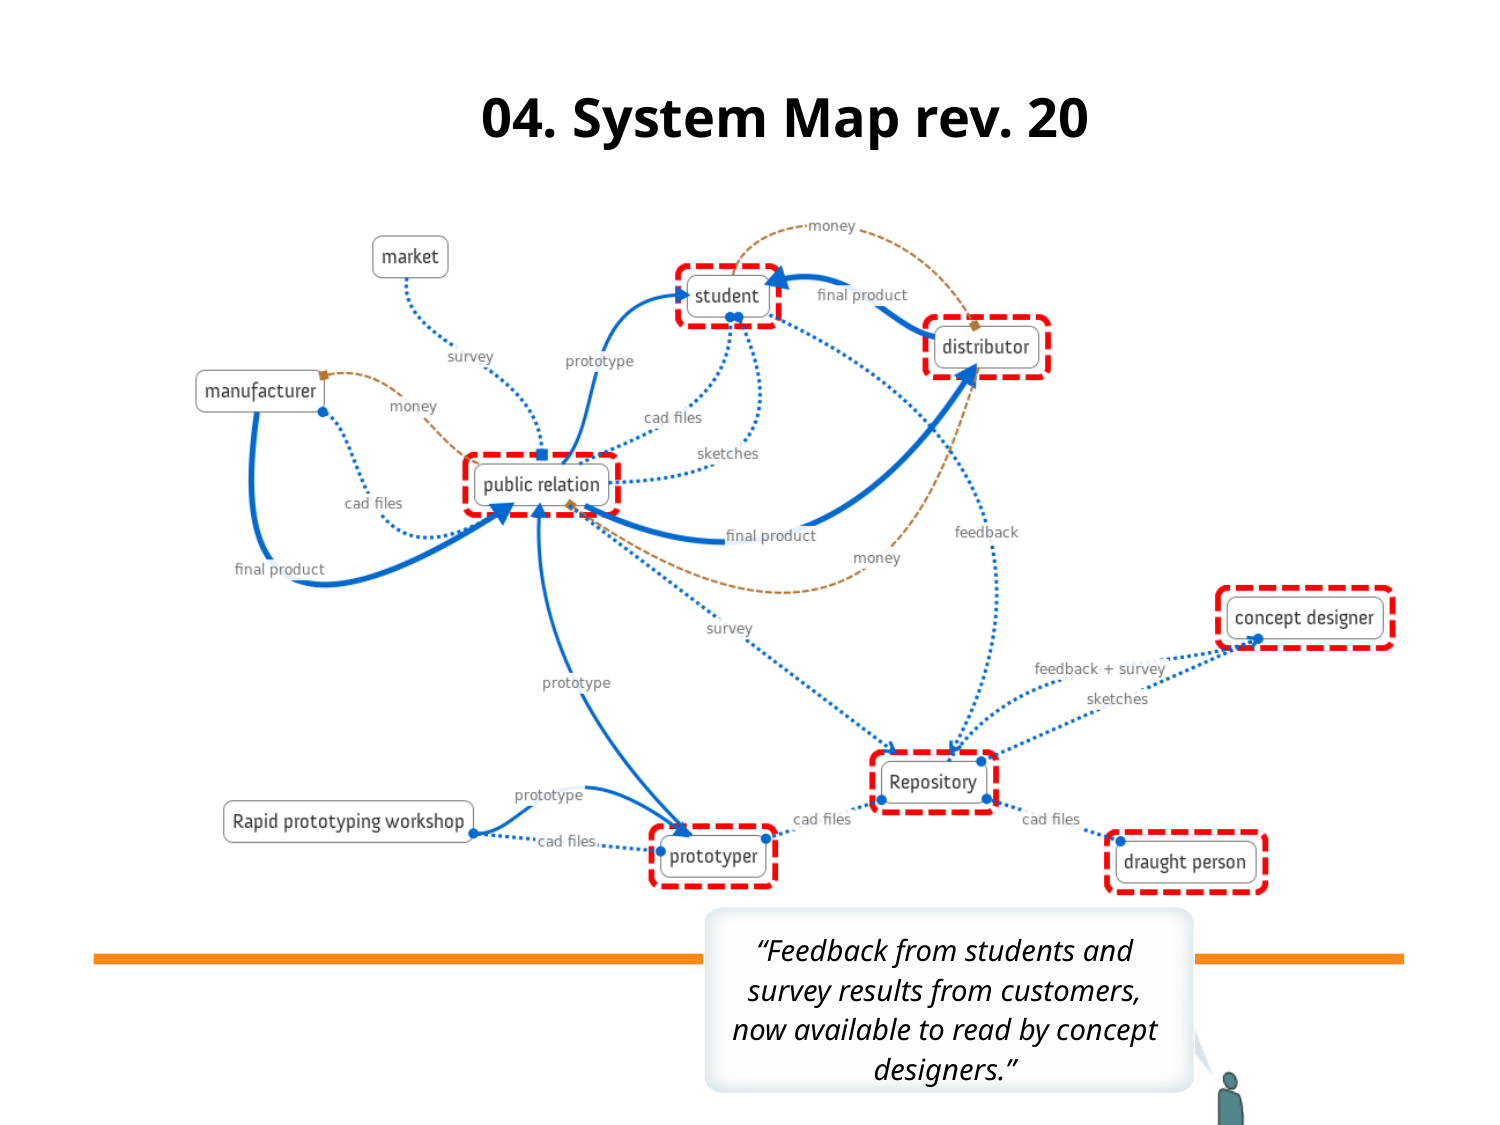

# 04. System Map rev. 20
“Feedback from students and survey results from customers, now available to read by concept designers.”